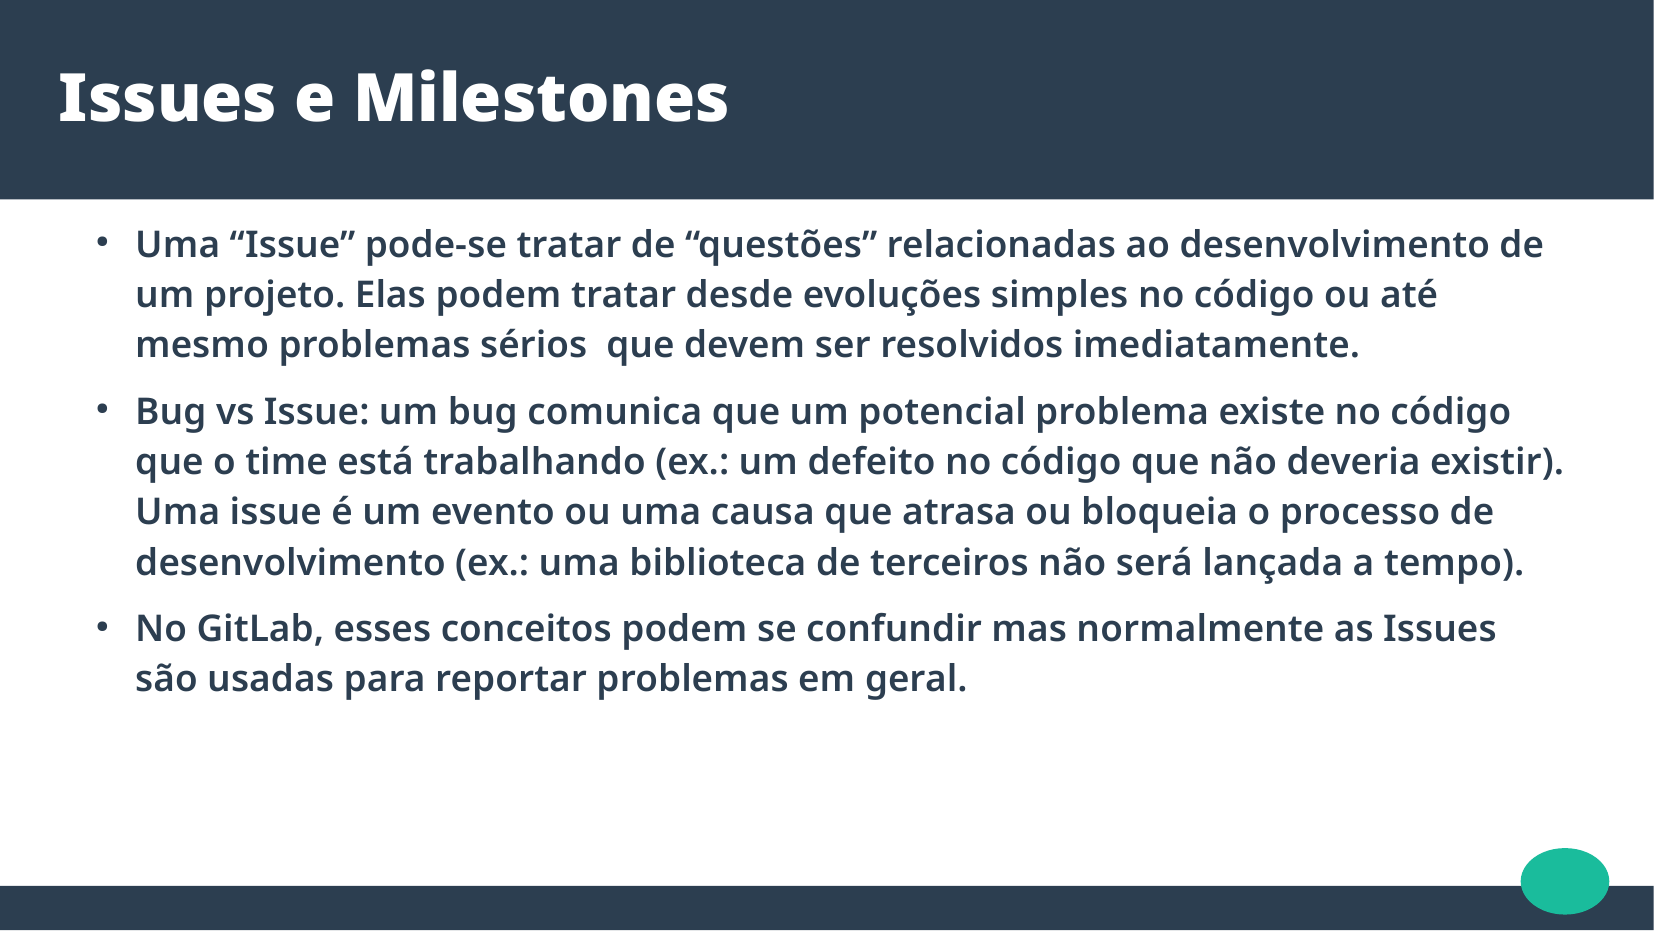

# Issues e Milestones
Uma “Issue” pode-se tratar de “questões” relacionadas ao desenvolvimento de um projeto. Elas podem tratar desde evoluções simples no código ou até mesmo problemas sérios que devem ser resolvidos imediatamente.
Bug vs Issue: um bug comunica que um potencial problema existe no código que o time está trabalhando (ex.: um defeito no código que não deveria existir). Uma issue é um evento ou uma causa que atrasa ou bloqueia o processo de desenvolvimento (ex.: uma biblioteca de terceiros não será lançada a tempo).
No GitLab, esses conceitos podem se confundir mas normalmente as Issues são usadas para reportar problemas em geral.